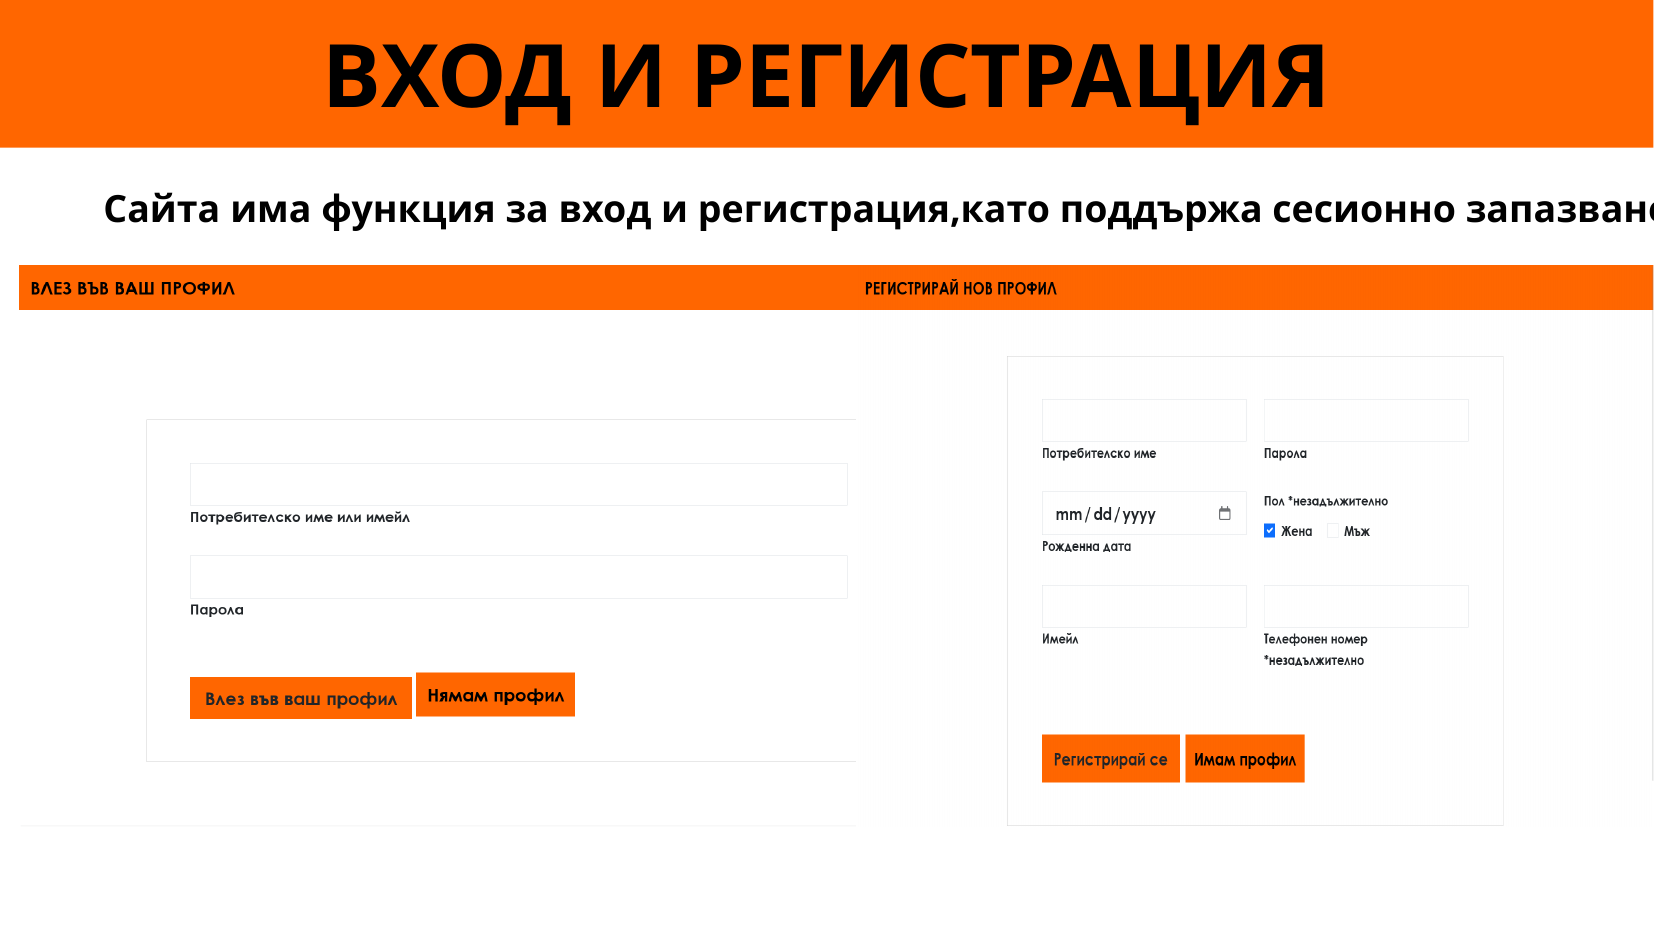

ВХОД И РЕГИСТРАЦИЯ
Сайта има функция за вход и регистрация,като поддържа сесионно запазване.